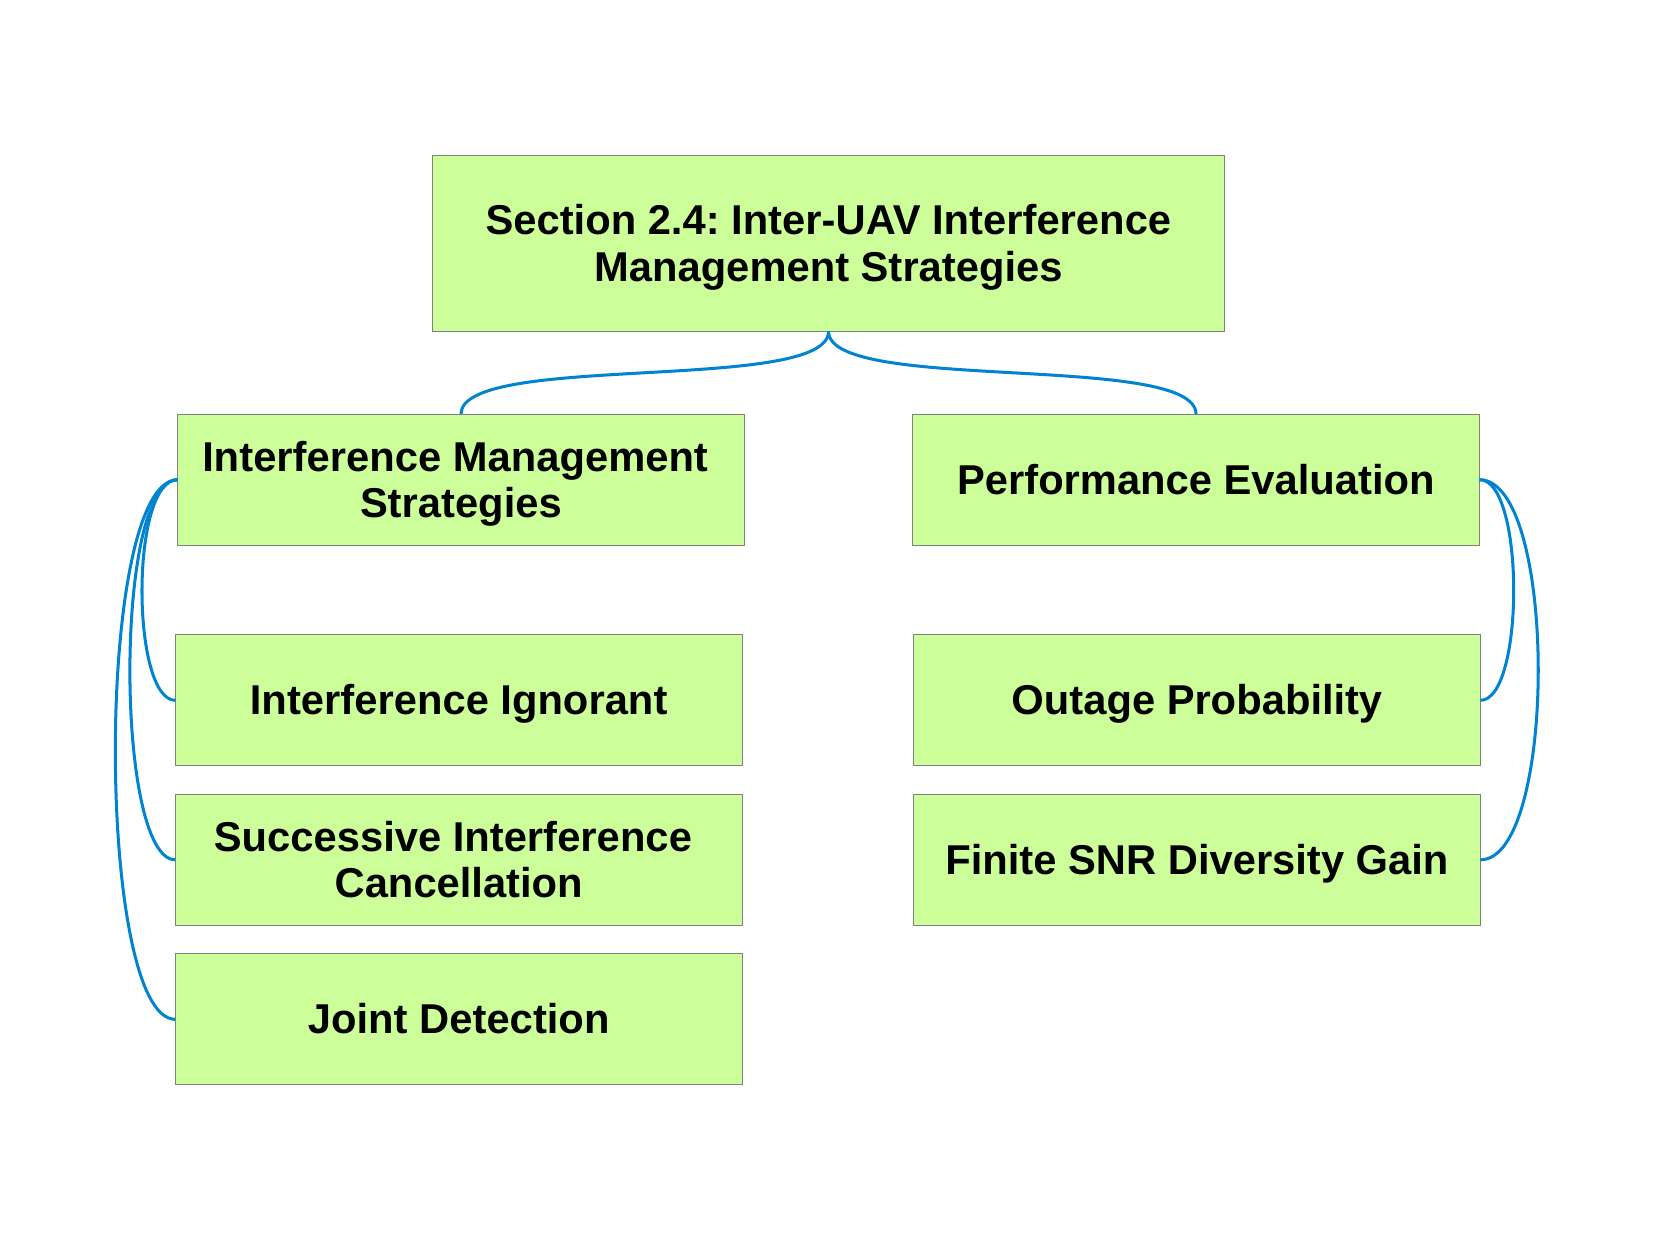

Section 2.4: Inter-UAV Interference
Management Strategies
Interference Management
Strategies
Performance Evaluation
Interference Ignorant
Outage Probability
Successive Interference
Cancellation
Finite SNR Diversity Gain
Joint Detection